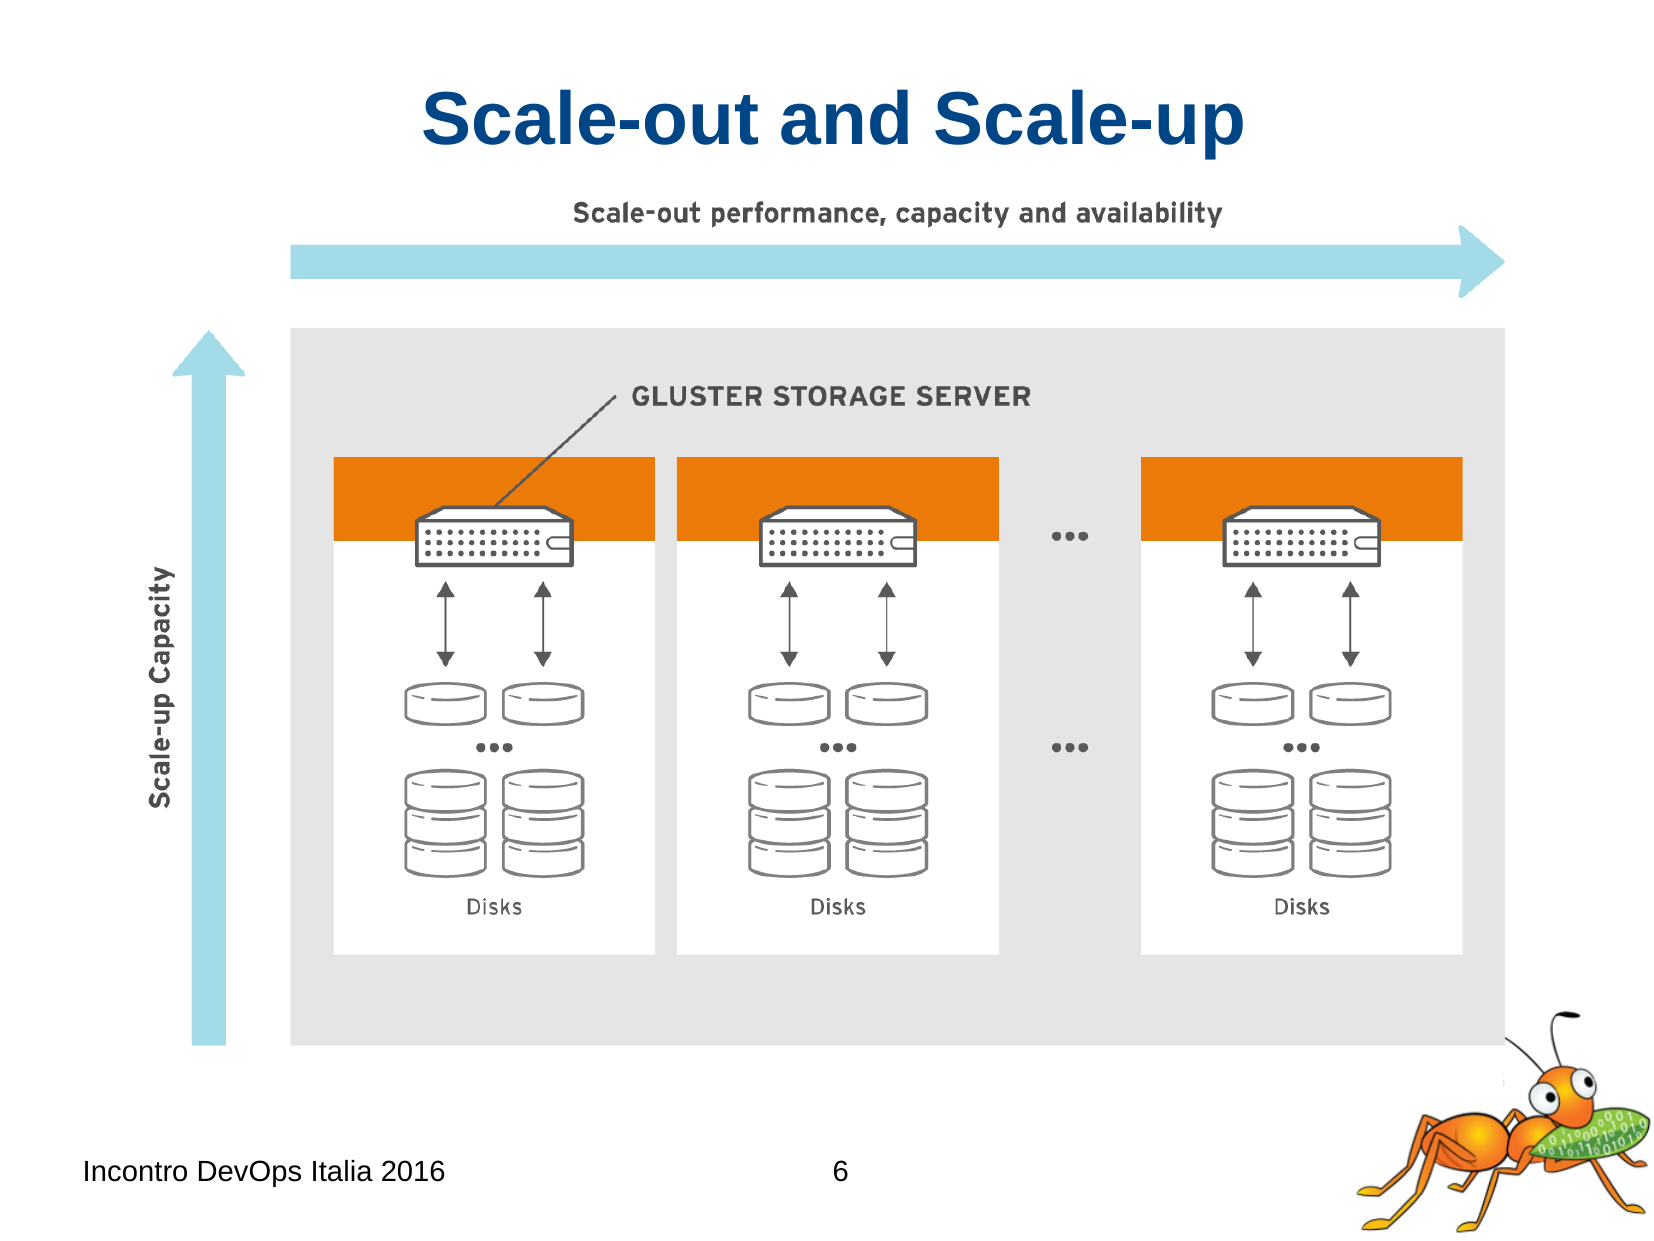

# Scale-out and Scale-up
CentOS Meetup, November 2015, Amsterdam
6